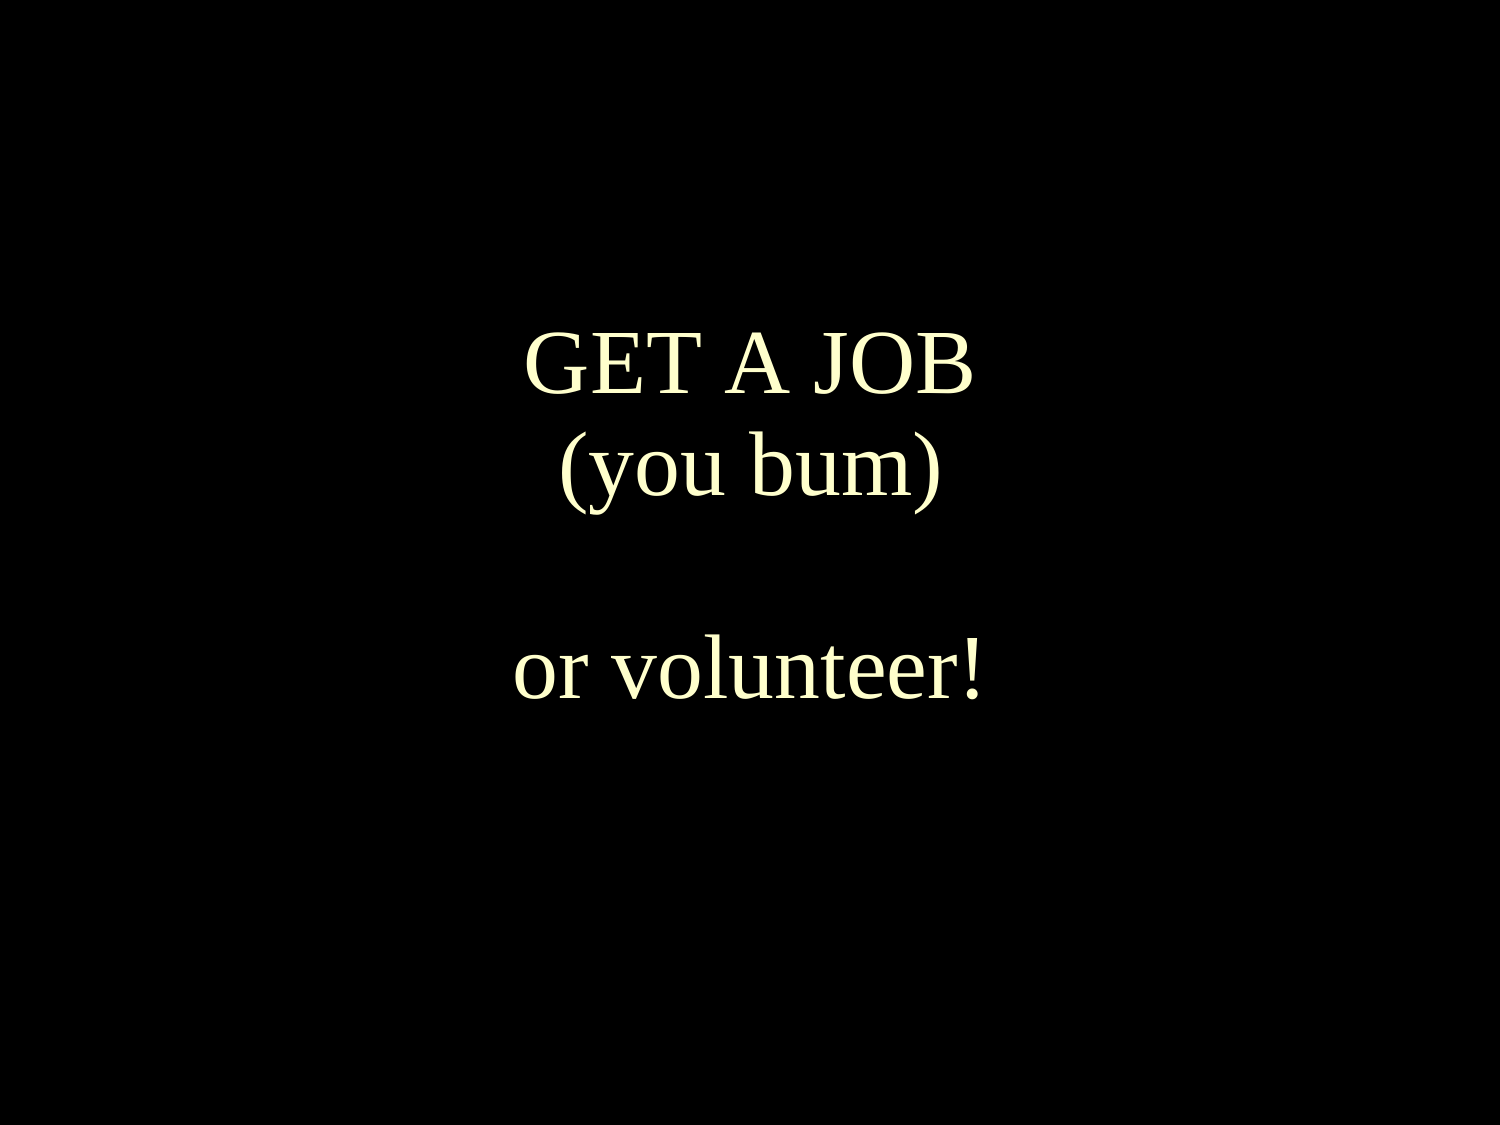

# GET A JOB (you bum) or volunteer!